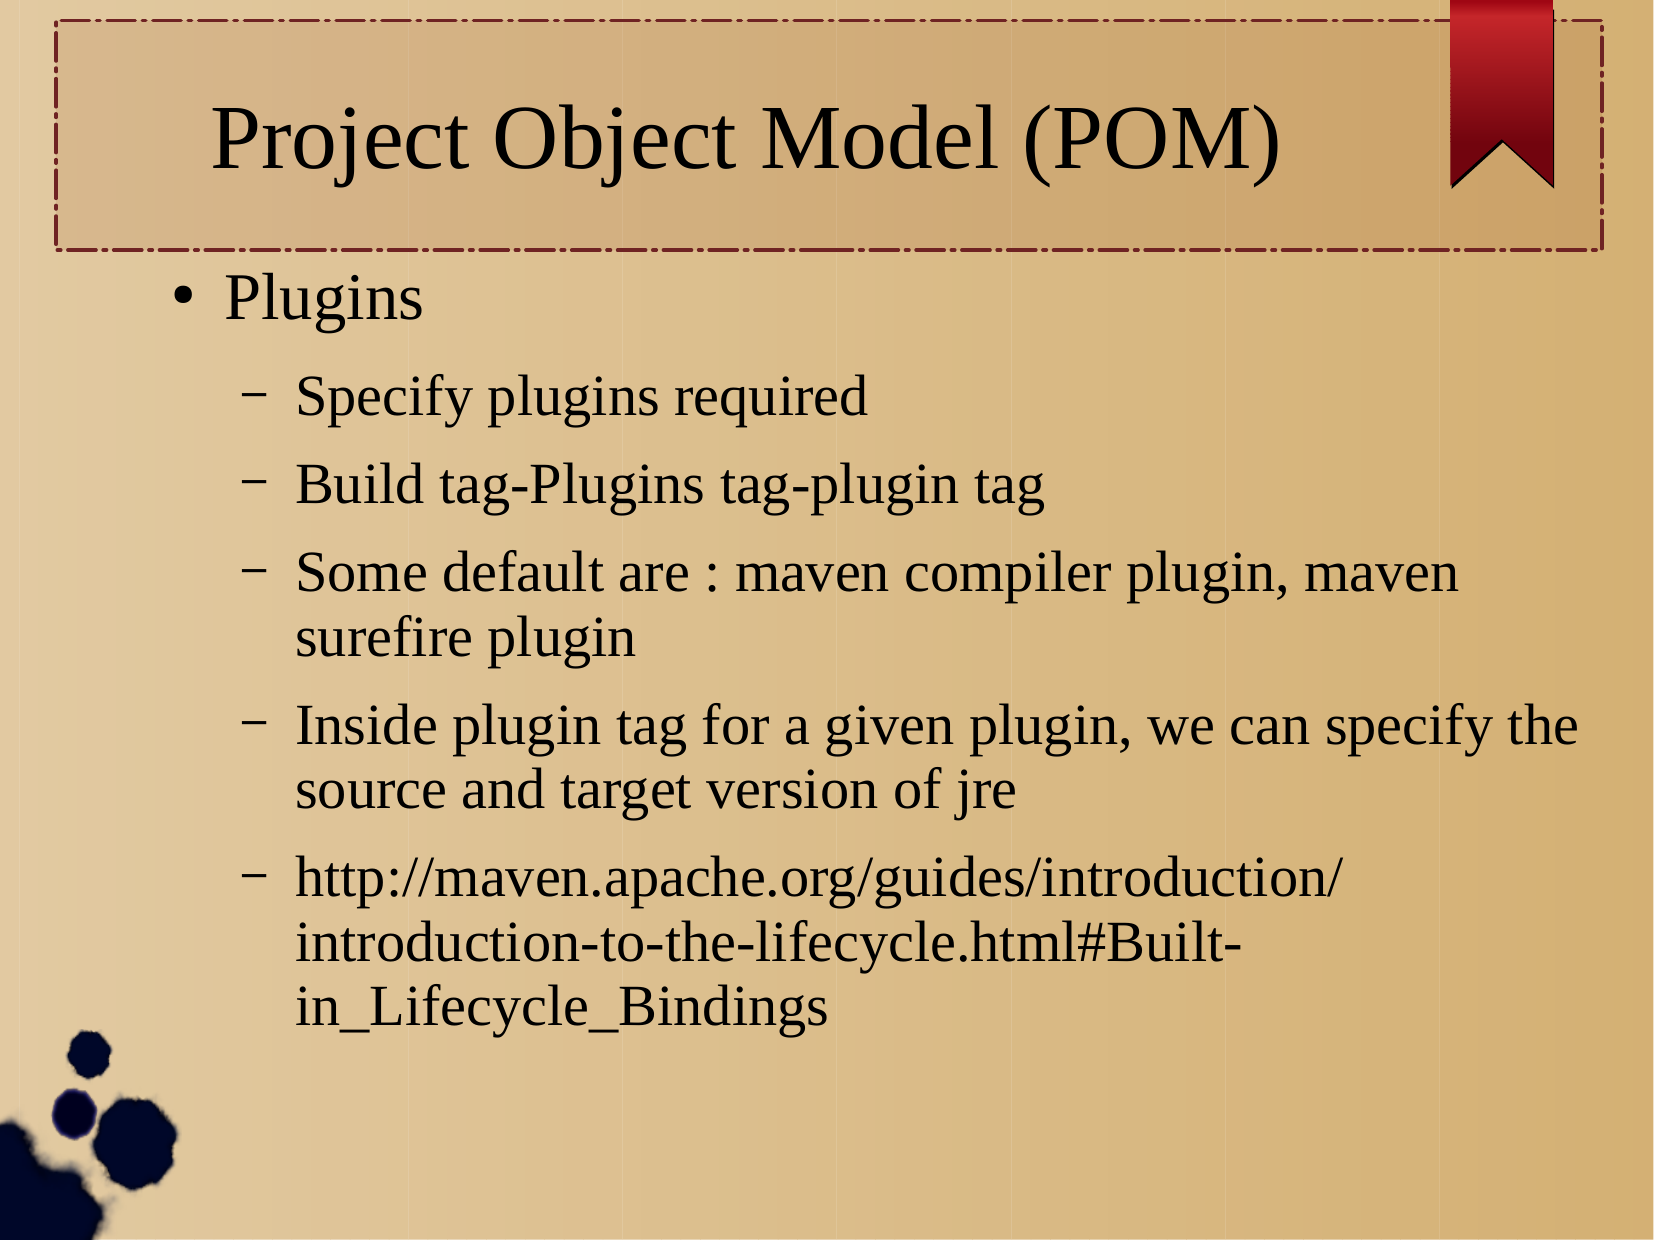

# Project Object Model (POM)
Plugins
Specify plugins required
Build tag-Plugins tag-plugin tag
Some default are : maven compiler plugin, maven surefire plugin
Inside plugin tag for a given plugin, we can specify the source and target version of jre
http://maven.apache.org/guides/introduction/introduction-to-the-lifecycle.html#Built-in_Lifecycle_Bindings